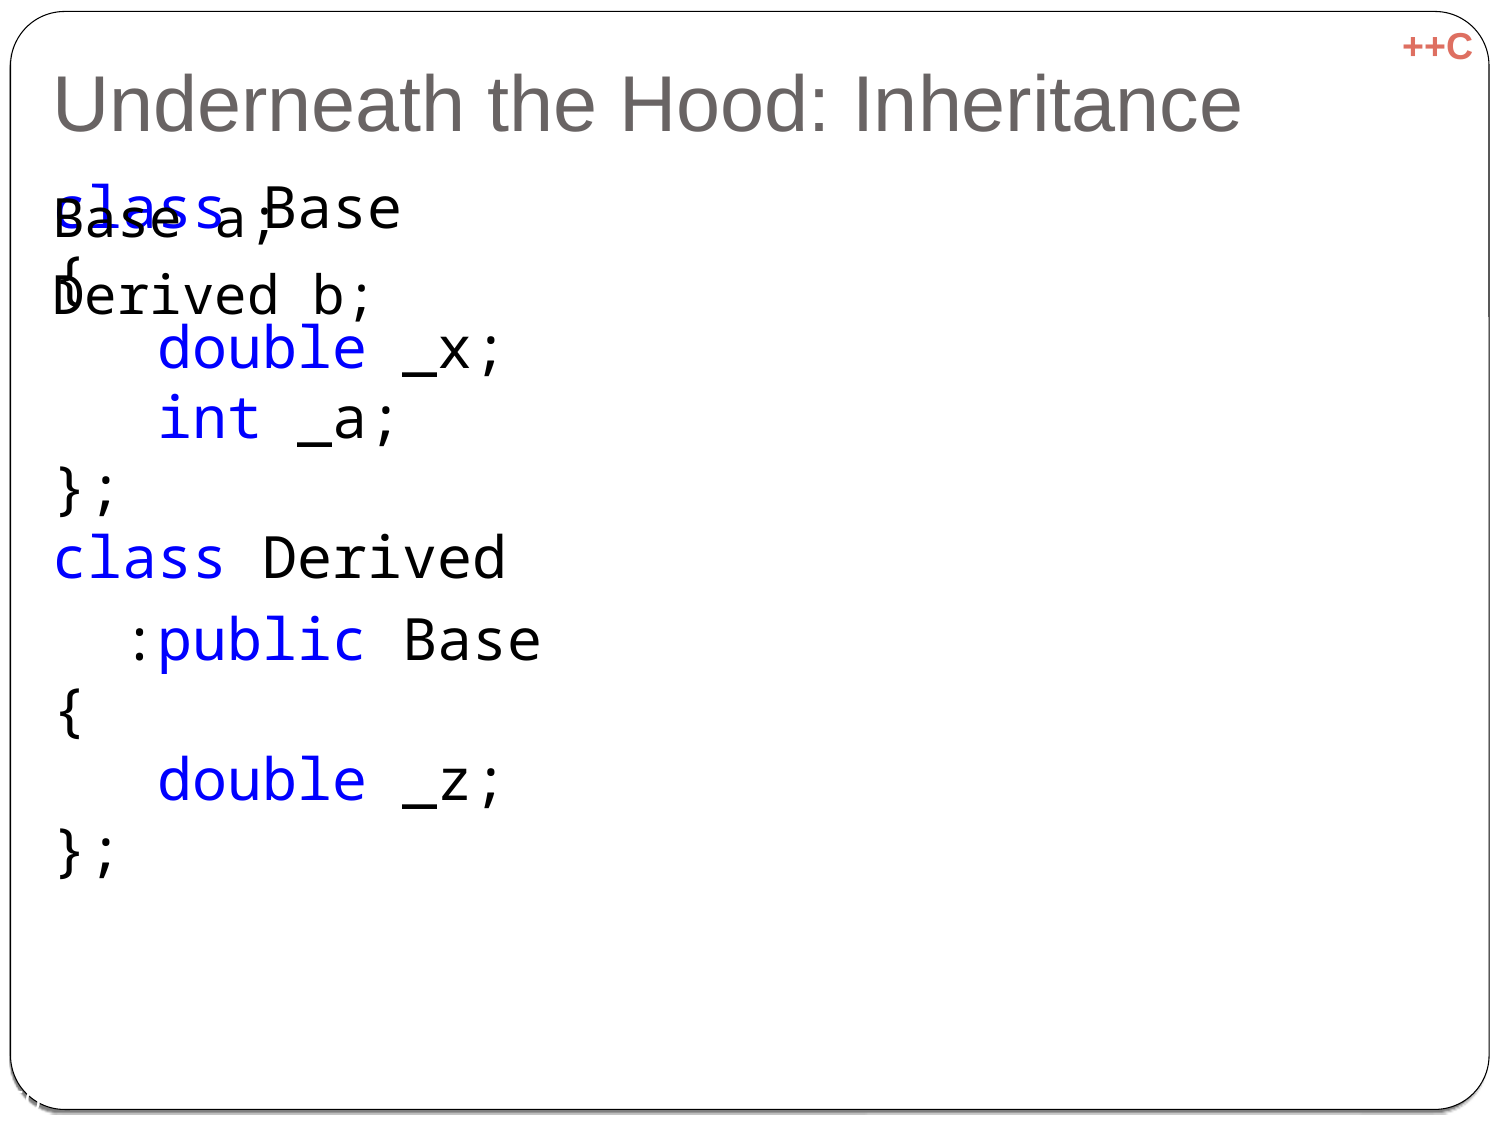

# Underneath the Hood: Inheritance
class Base
{
   double _x;
   int _a;
};
class Derived
 :public Base
{
   double _z;
};
Base a;
Derived b;